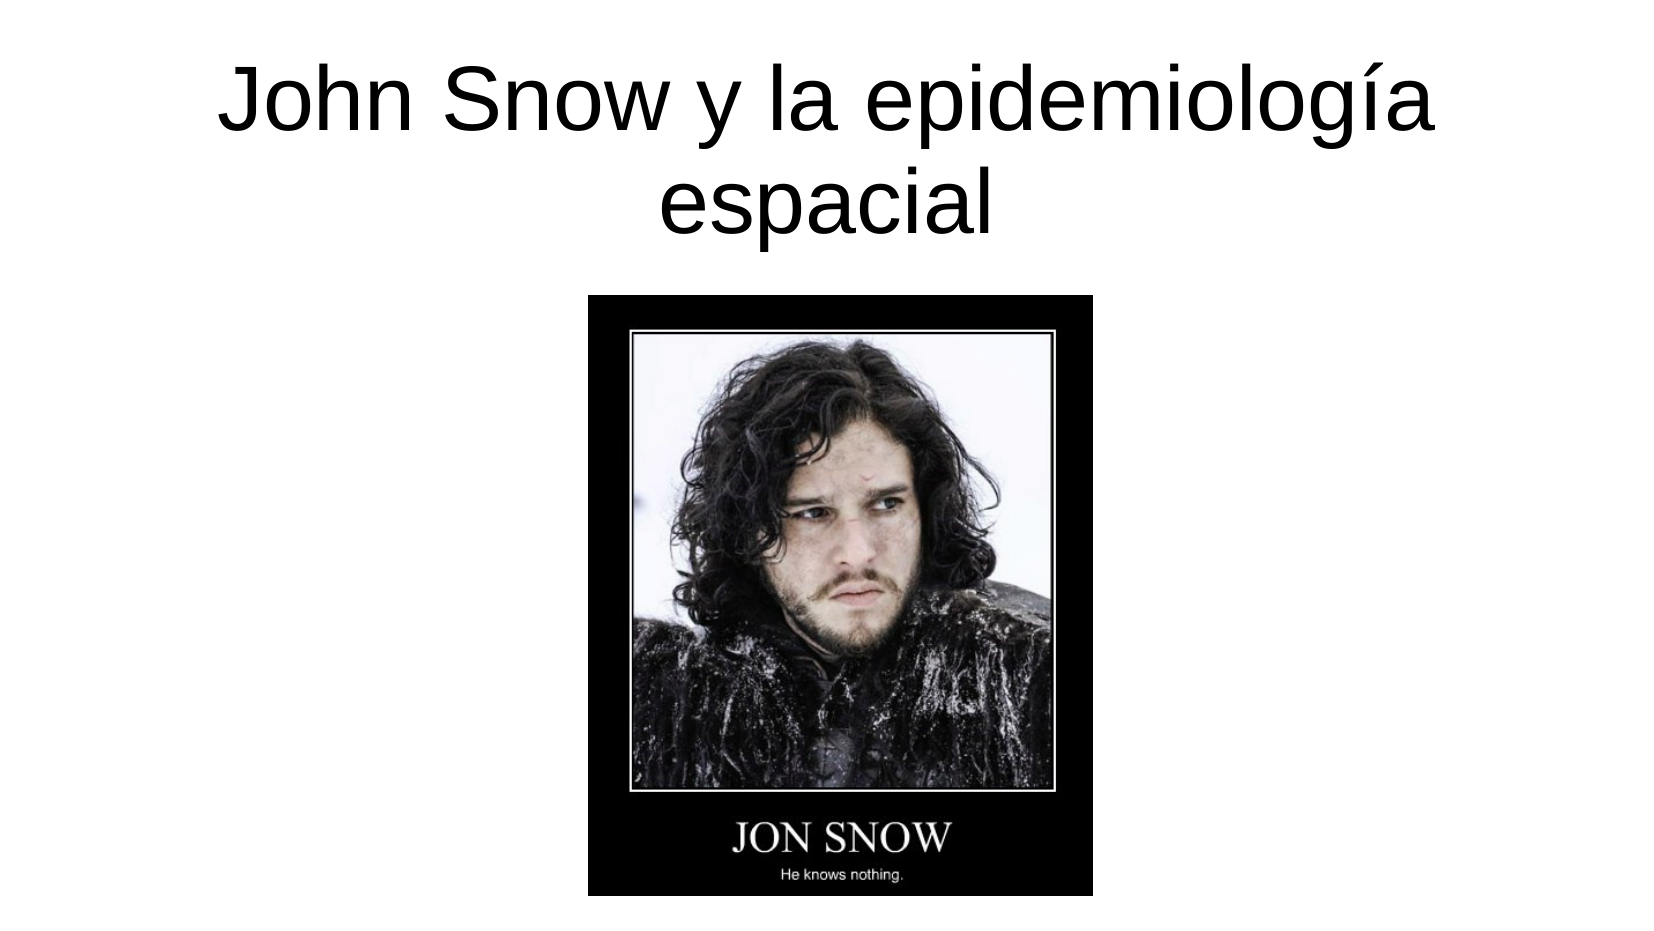

# John Snow y la epidemiología espacial